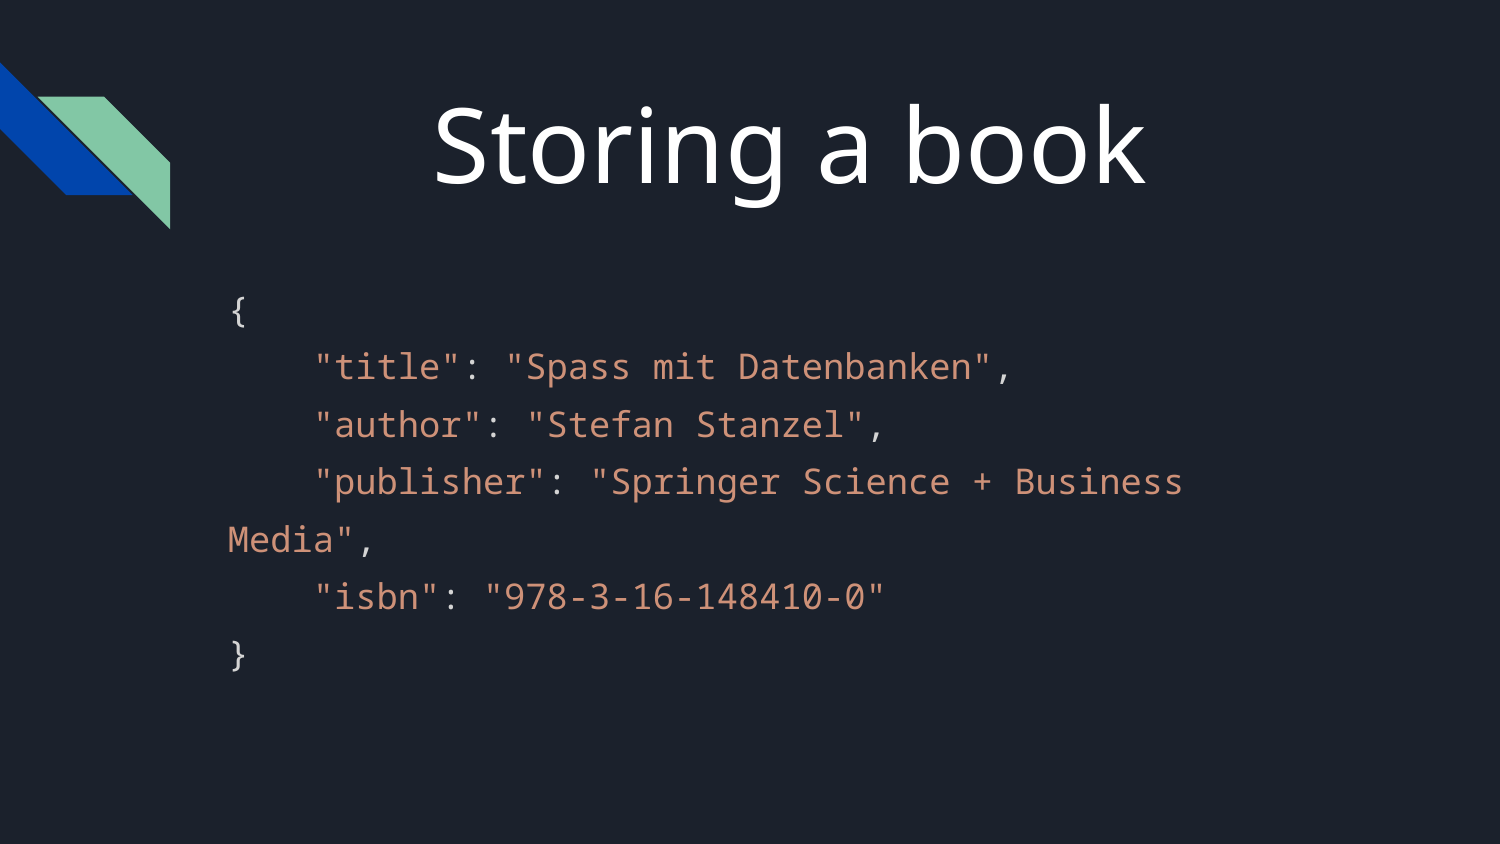

# Storing a book
{
 "title": "Spass mit Datenbanken",
 "author": "Stefan Stanzel",
 "publisher": "Springer Science + Business Media",
 "isbn": "978-3-16-148410-0"
}